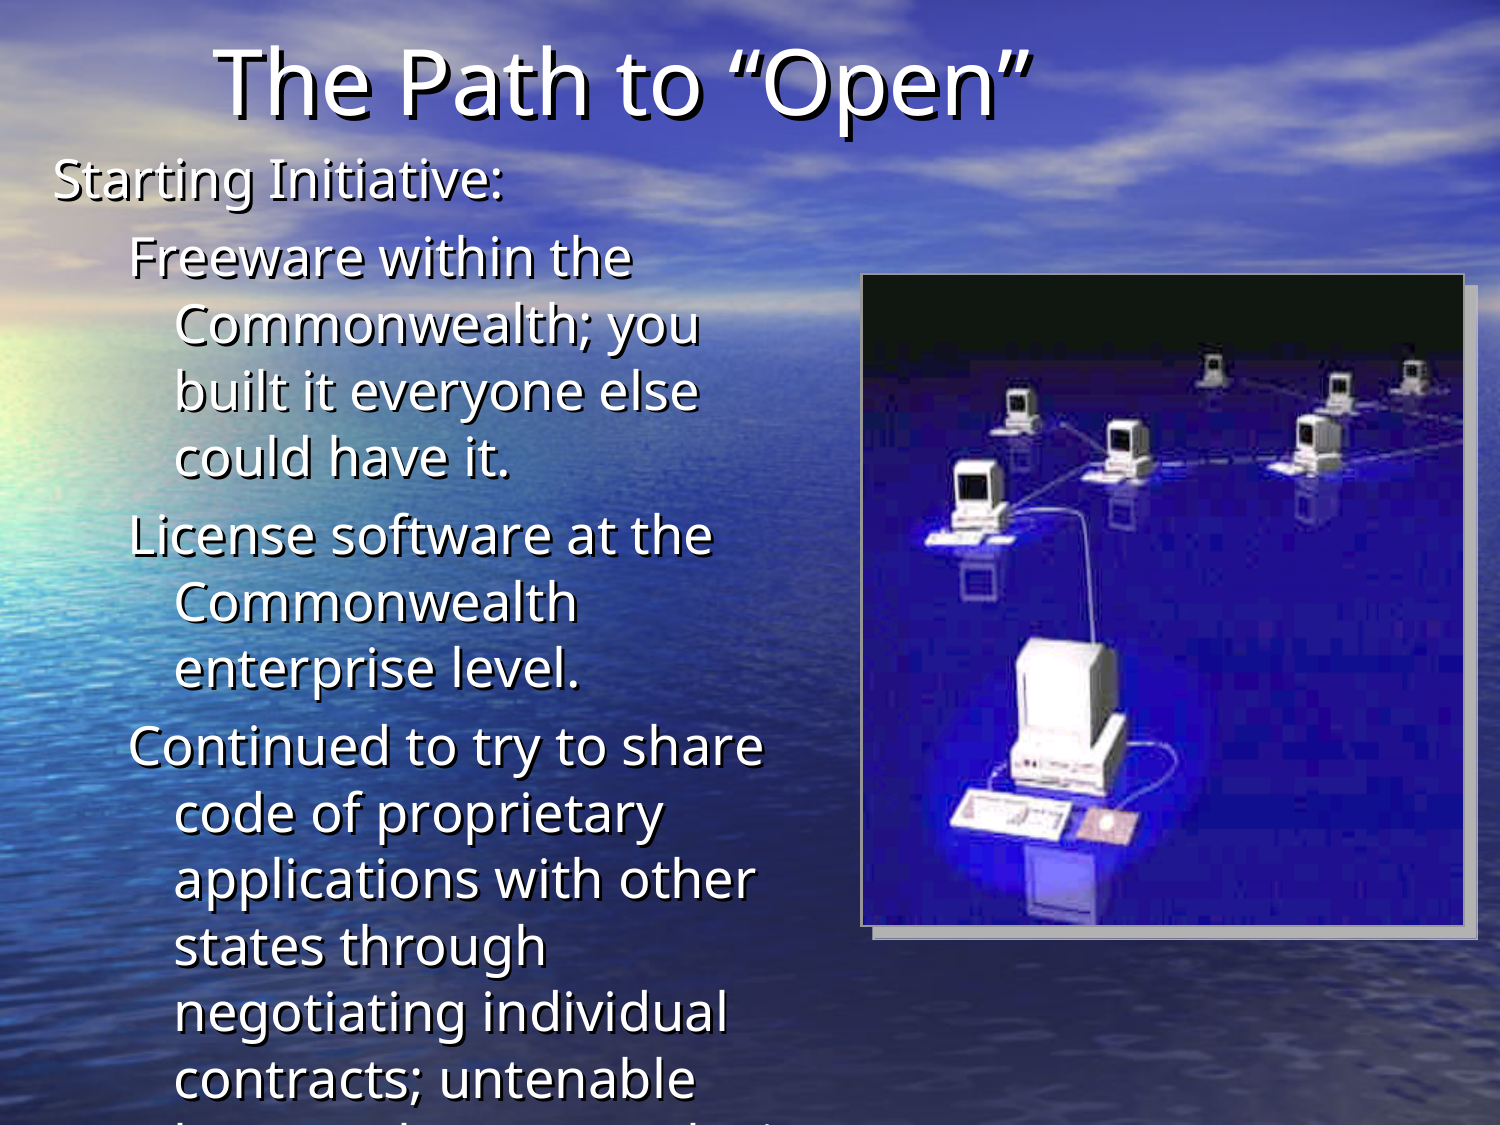

# The Path to “Open”
Starting Initiative:
Freeware within the Commonwealth; you built it everyone else could have it.
License software at the Commonwealth enterprise level.
Continued to try to share code of proprietary applications with other states through negotiating individual contracts; untenable because lawyers make it very difficult to get to “yes.”